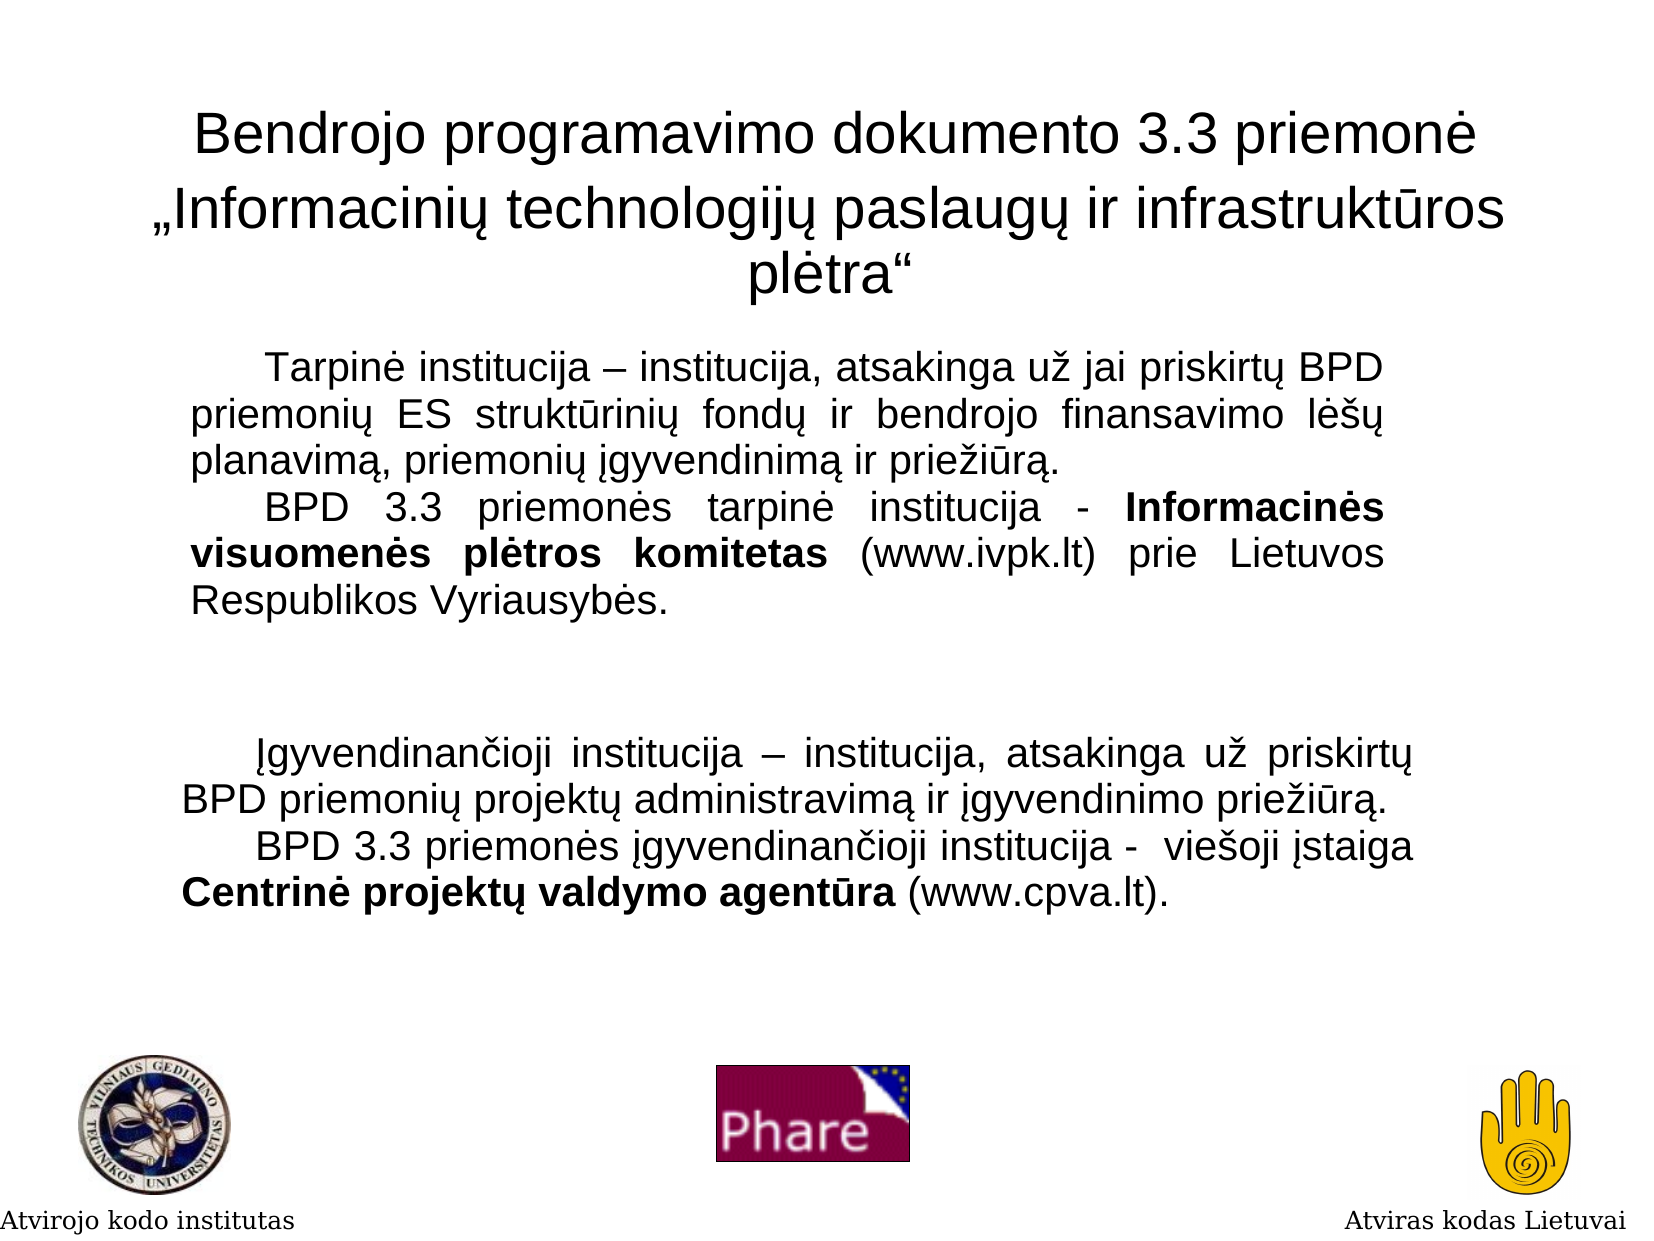

# Bendrojo programavimo dokumento 3.3 priemonė „Informacinių technologijų paslaugų ir infrastruktūros plėtra“
	Tarpinė institucija – institucija, atsakinga už jai priskirtų BPD priemonių ES struktūrinių fondų ir bendrojo finansavimo lėšų planavimą, priemonių įgyvendinimą ir priežiūrą.
	BPD 3.3 priemonės tarpinė institucija - Informacinės visuomenės plėtros komitetas (www.ivpk.lt) prie Lietuvos Respublikos Vyriausybės.
	Įgyvendinančioji institucija – institucija, atsakinga už priskirtų BPD priemonių projektų administravimą ir įgyvendinimo priežiūrą.
	BPD 3.3 priemonės įgyvendinančioji institucija - viešoji įstaiga Centrinė projektų valdymo agentūra (www.cpva.lt).
Atvirojo kodo institutas
Atviras kodas Lietuvai